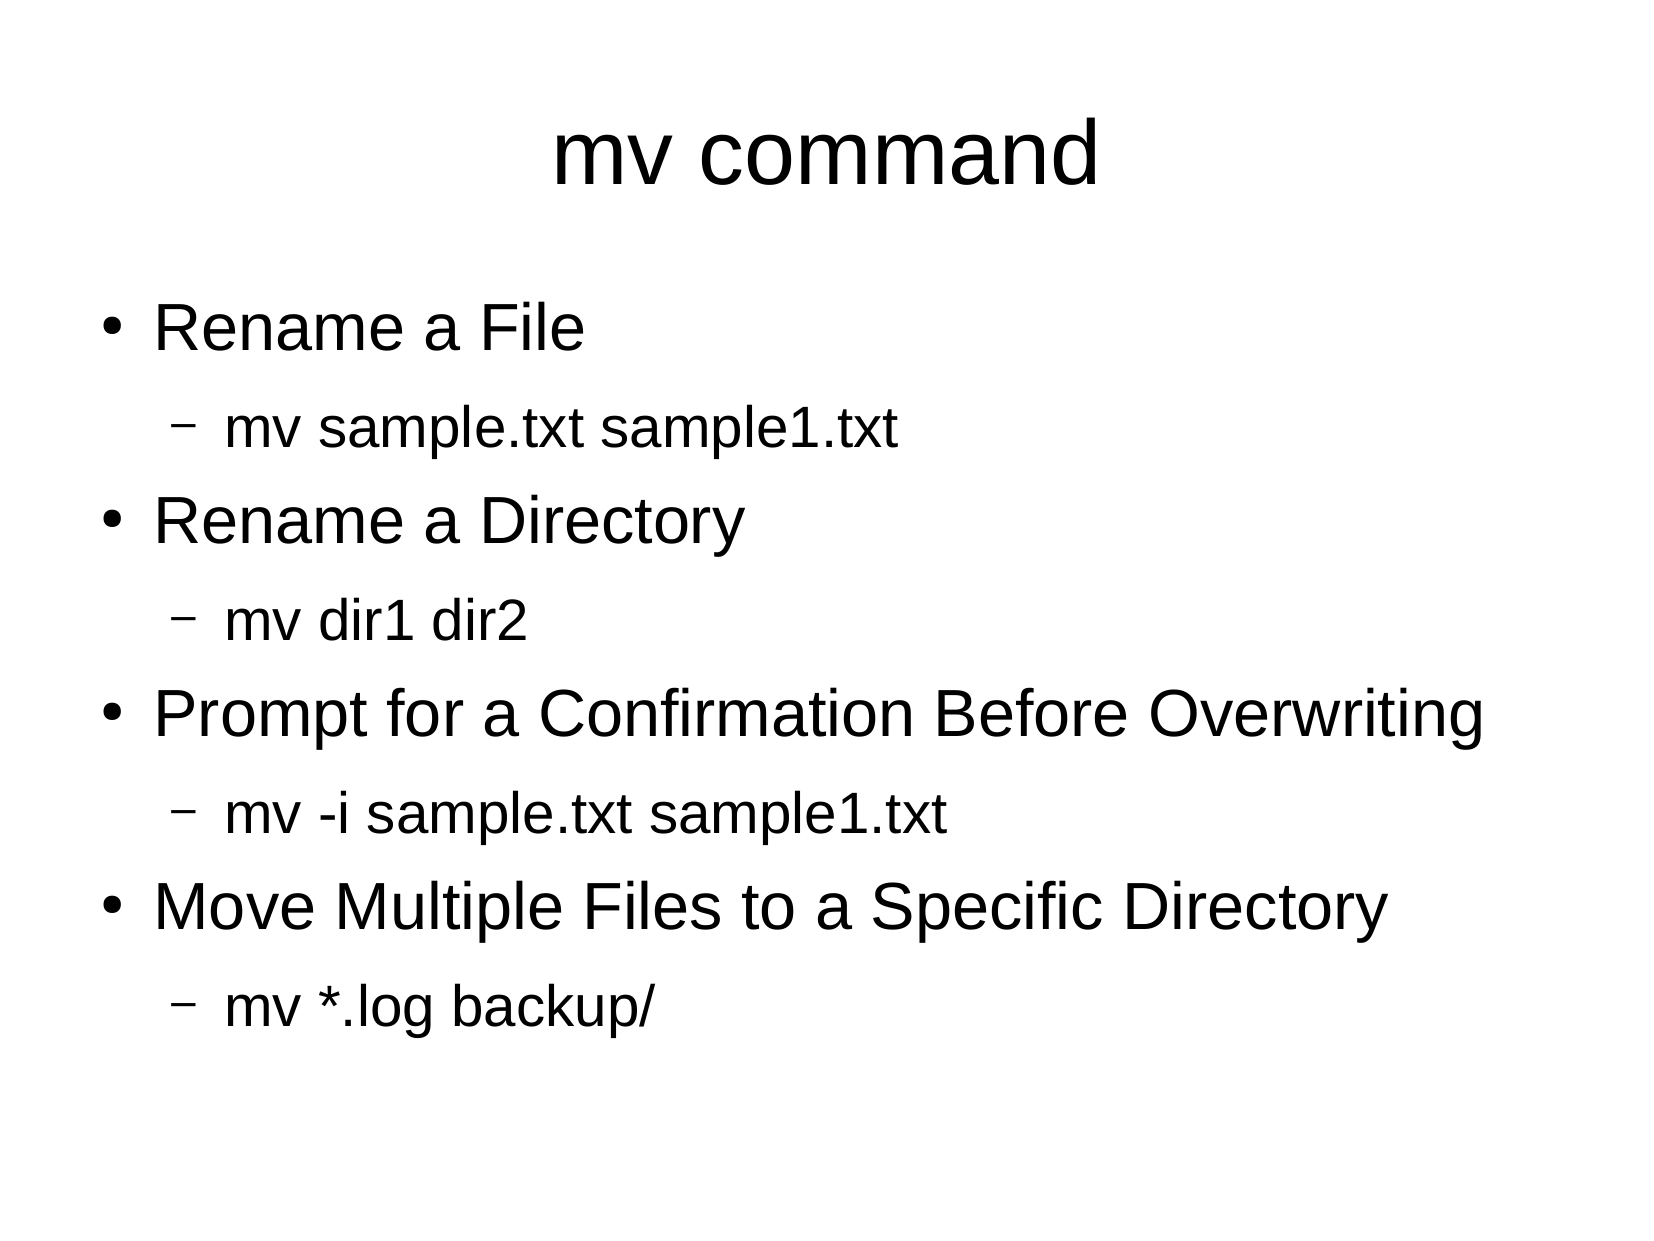

# mv command
Rename a File
mv sample.txt sample1.txt
Rename a Directory
mv dir1 dir2
Prompt for a Confirmation Before Overwriting
mv -i sample.txt sample1.txt
Move Multiple Files to a Specific Directory
mv *.log backup/